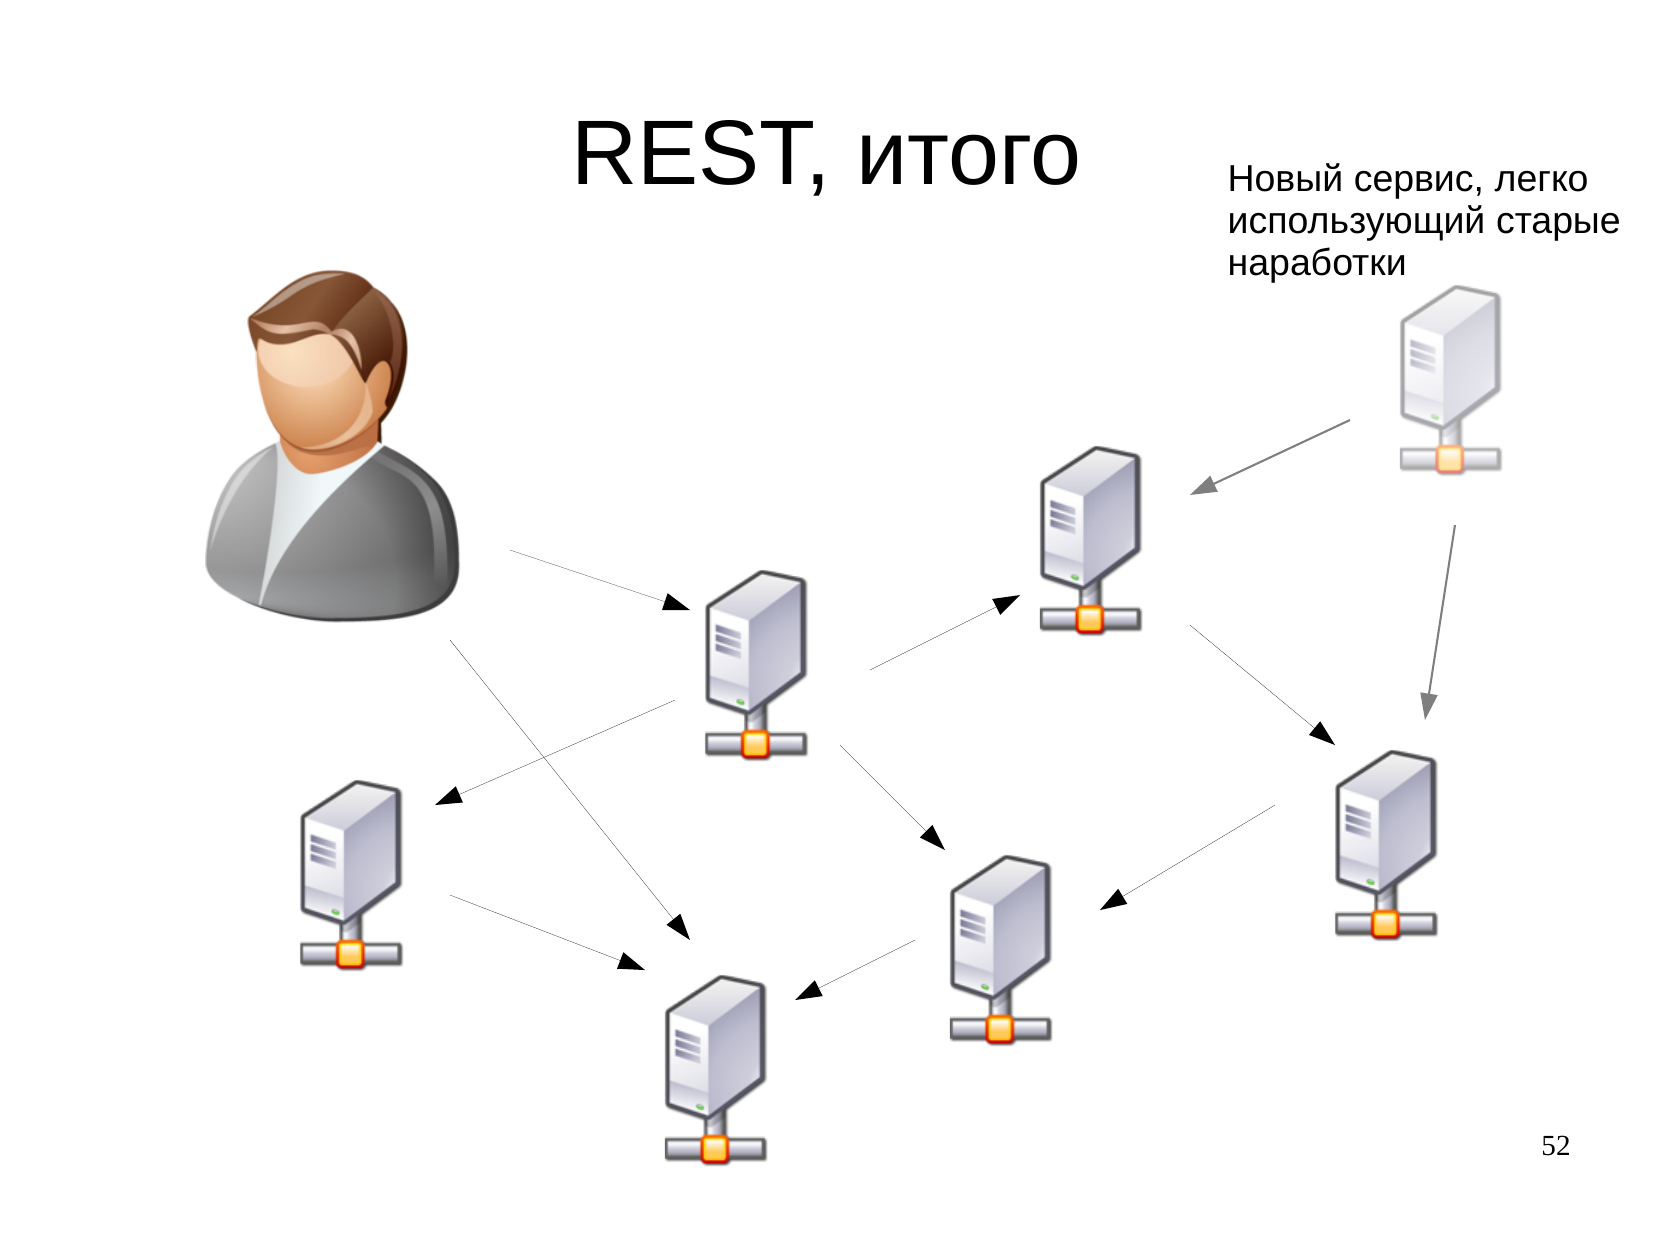

# REST, итого
Новый сервис, легко
использующий старые
наработки
52